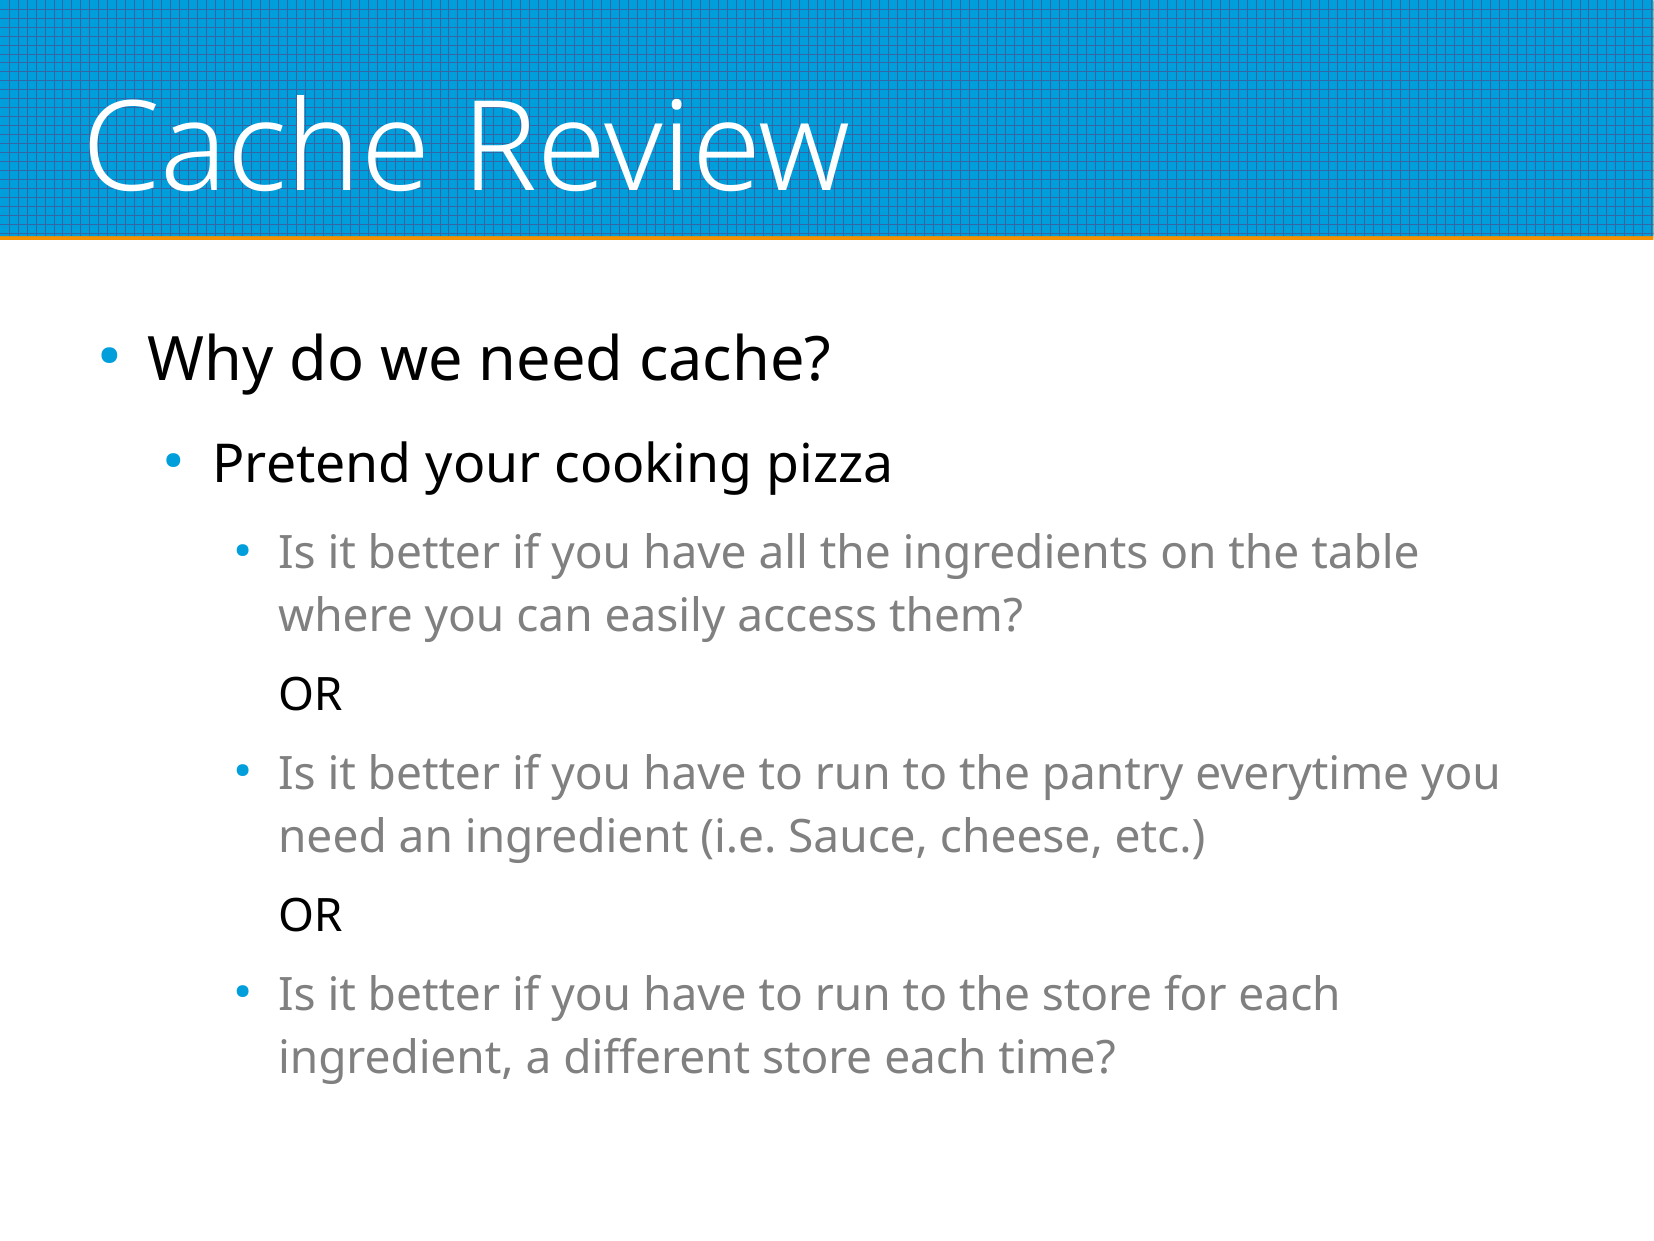

# Cache Review
Why do we need cache?
Pretend your cooking pizza
Is it better if you have all the ingredients on the table where you can easily access them?
OR
Is it better if you have to run to the pantry everytime you need an ingredient (i.e. Sauce, cheese, etc.)
OR
Is it better if you have to run to the store for each ingredient, a different store each time?